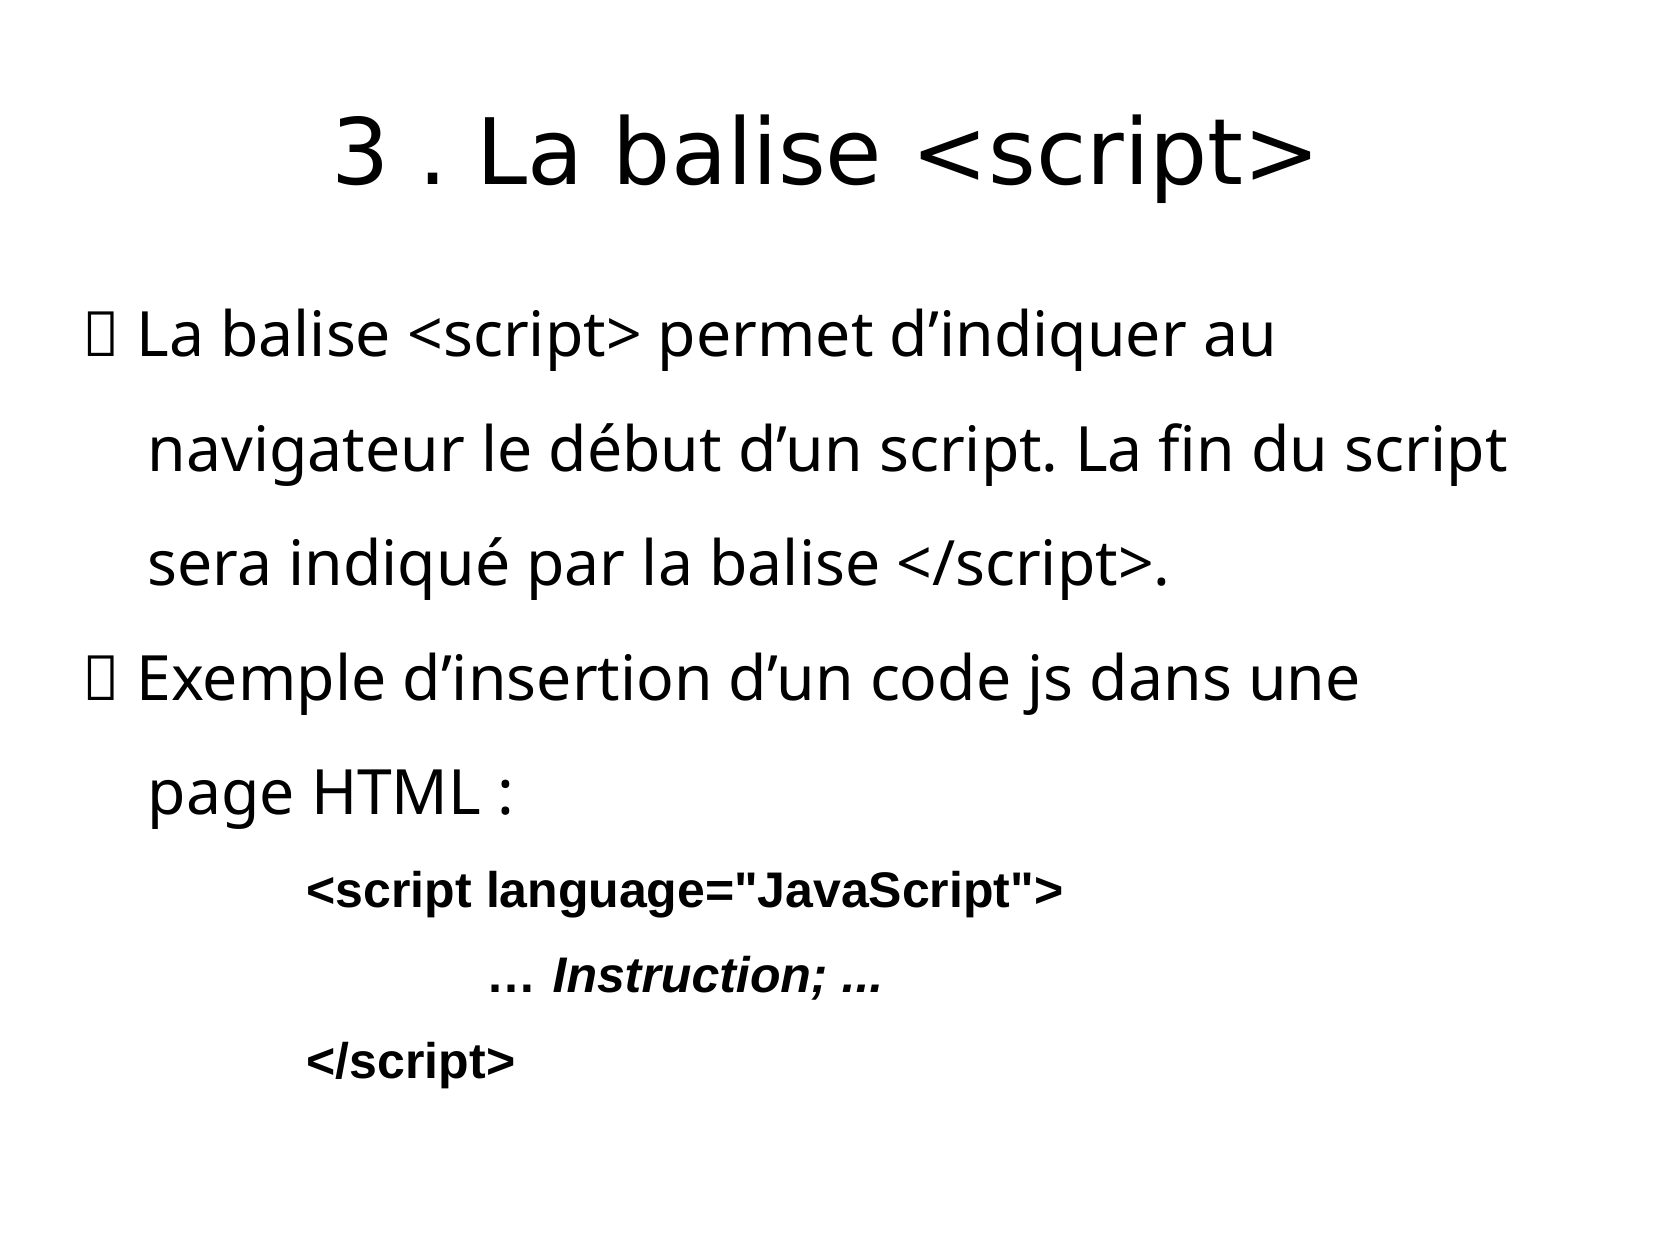

# 3 . La balise <script>
 La balise <script> permet d’indiquer au
 navigateur le début d’un script. La fin du script
 sera indiqué par la balise </script>.
 Exemple d’insertion d’un code js dans une
 page HTML :
 <script language="JavaScript">
 … Instruction; ...
 </script>